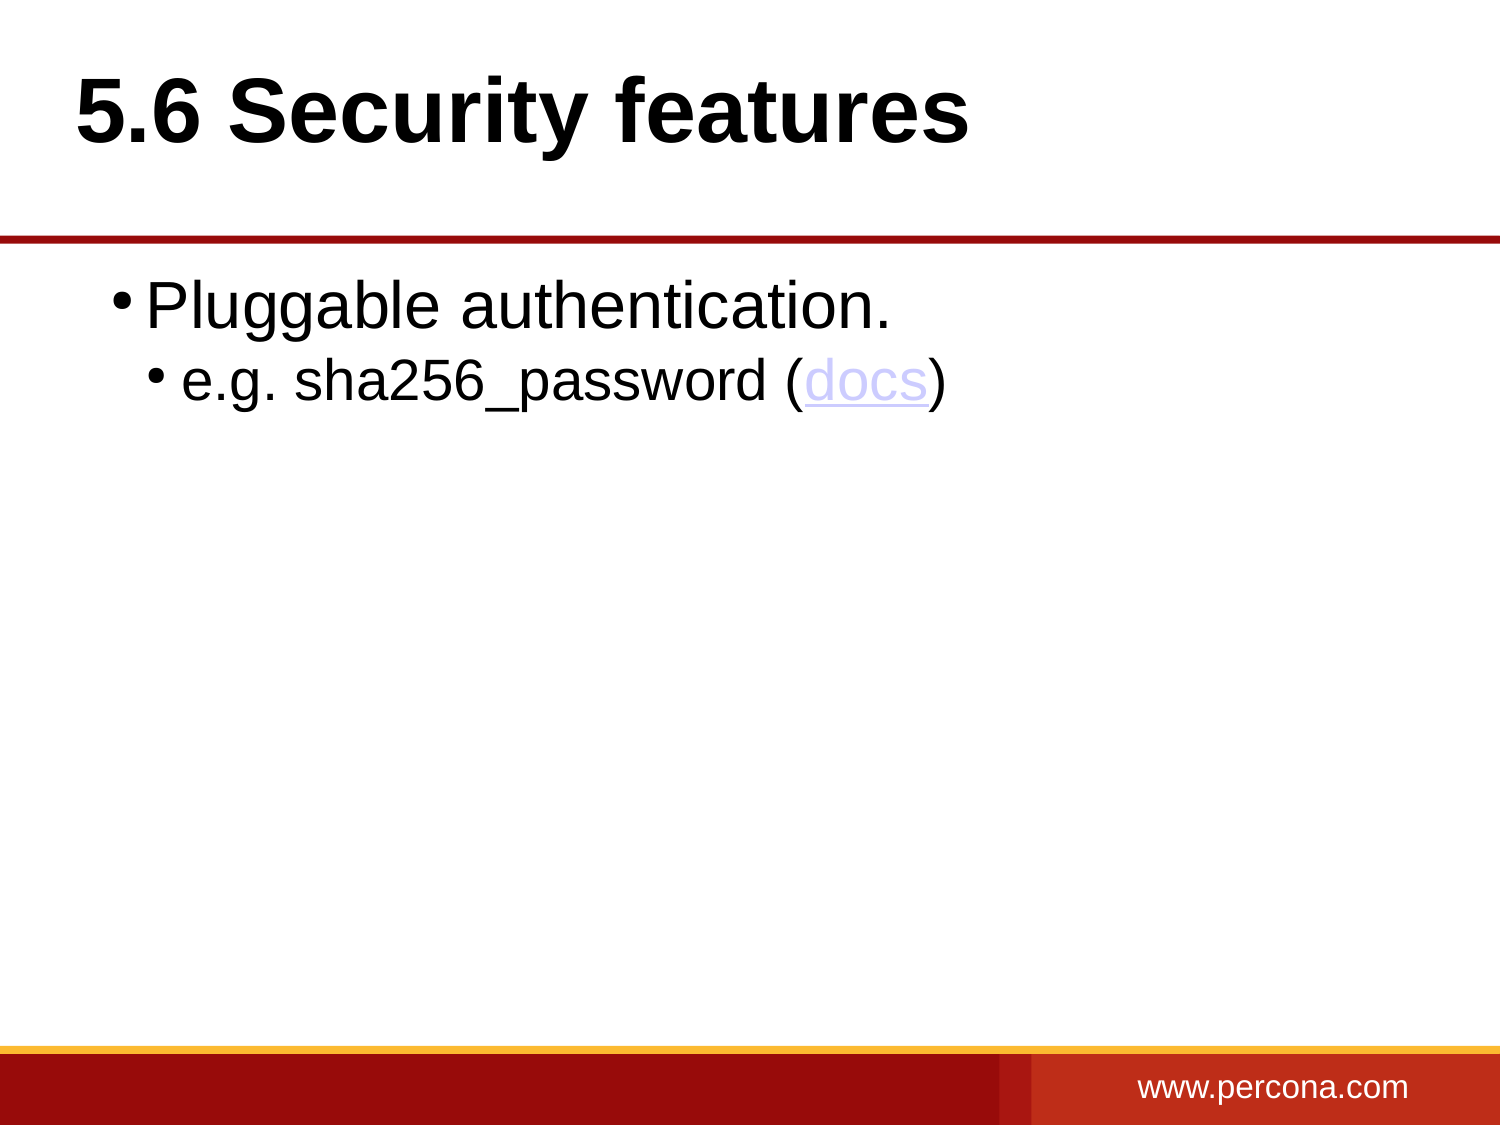

5.6 Security features
Pluggable authentication.
e.g. sha256_password (docs)